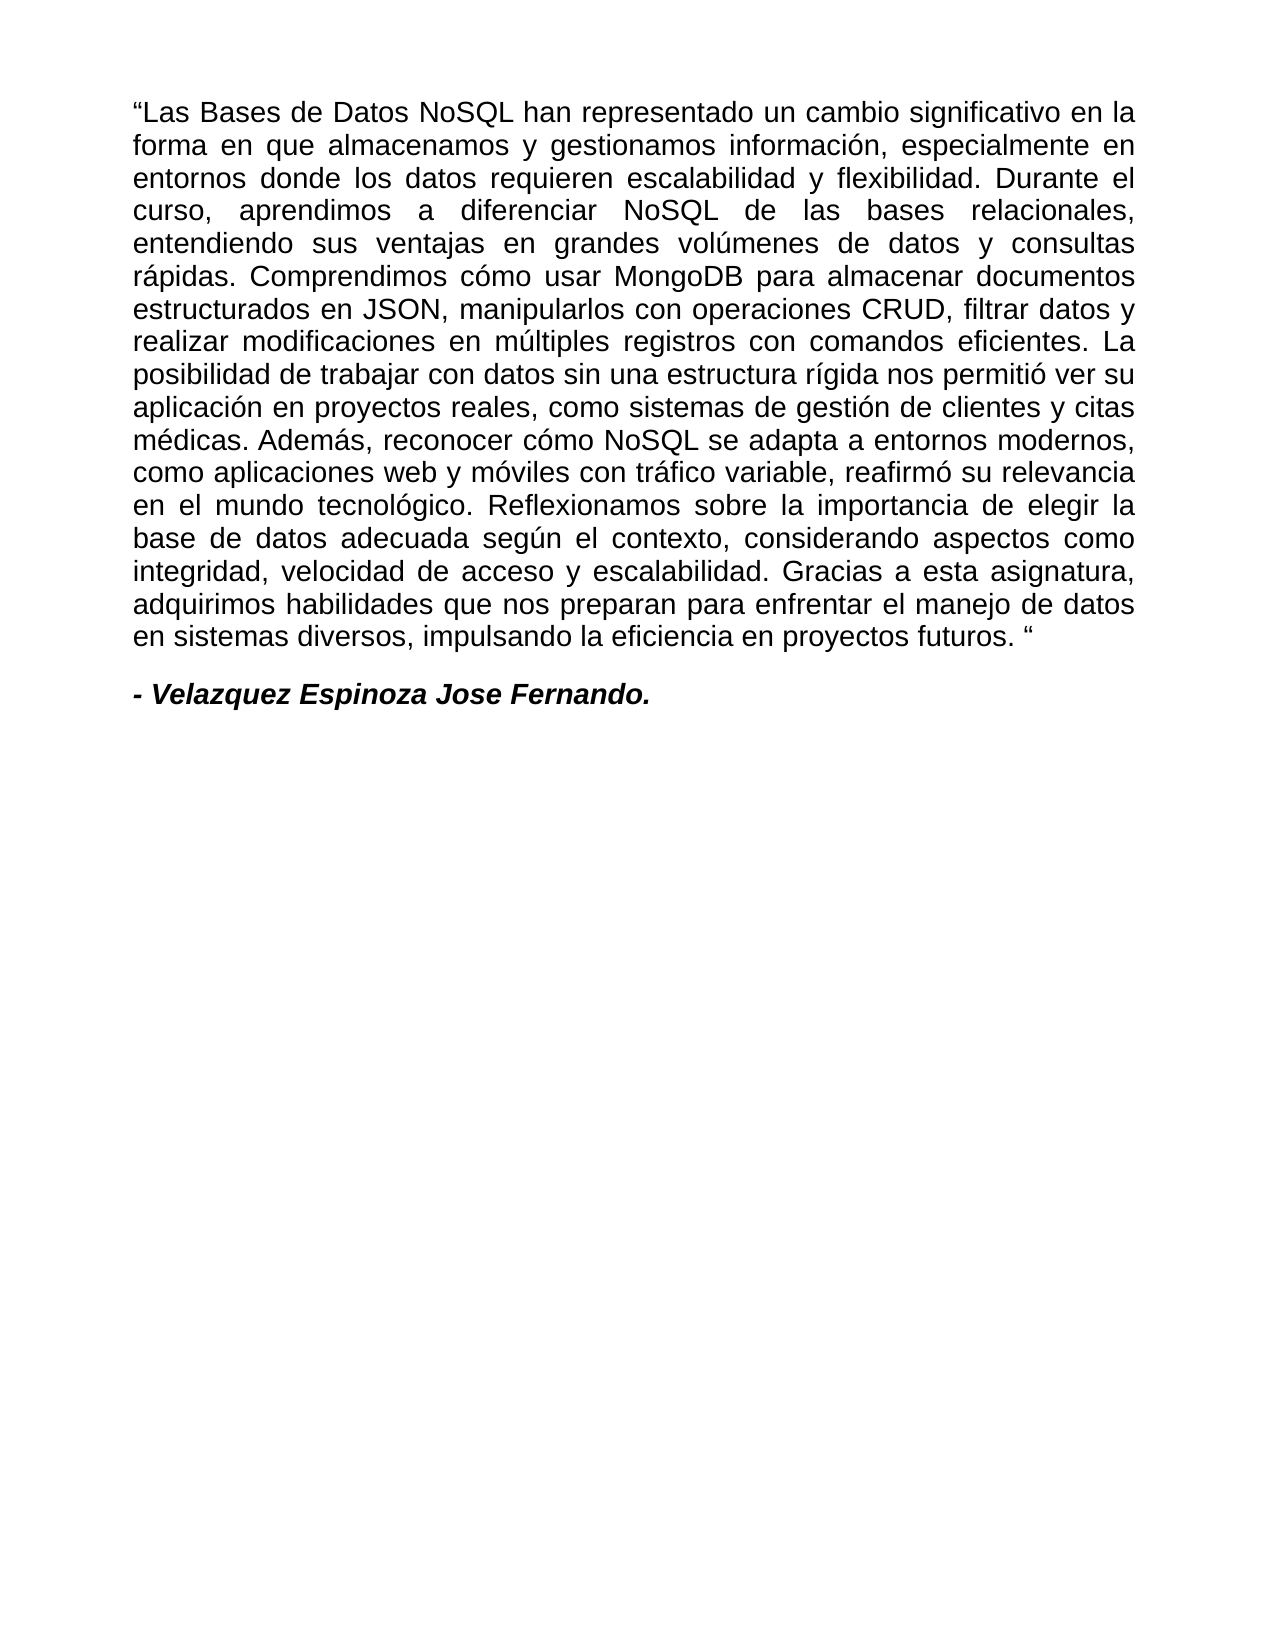

“Las Bases de Datos NoSQL han representado un cambio significativo en la forma en que almacenamos y gestionamos información, especialmente en entornos donde los datos requieren escalabilidad y flexibilidad. Durante el curso, aprendimos a diferenciar NoSQL de las bases relacionales, entendiendo sus ventajas en grandes volúmenes de datos y consultas rápidas. Comprendimos cómo usar MongoDB para almacenar documentos estructurados en JSON, manipularlos con operaciones CRUD, filtrar datos y realizar modificaciones en múltiples registros con comandos eficientes. La posibilidad de trabajar con datos sin una estructura rígida nos permitió ver su aplicación en proyectos reales, como sistemas de gestión de clientes y citas médicas. Además, reconocer cómo NoSQL se adapta a entornos modernos, como aplicaciones web y móviles con tráfico variable, reafirmó su relevancia en el mundo tecnológico. Reflexionamos sobre la importancia de elegir la base de datos adecuada según el contexto, considerando aspectos como integridad, velocidad de acceso y escalabilidad. Gracias a esta asignatura, adquirimos habilidades que nos preparan para enfrentar el manejo de datos en sistemas diversos, impulsando la eficiencia en proyectos futuros. “
- Velazquez Espinoza Jose Fernando.